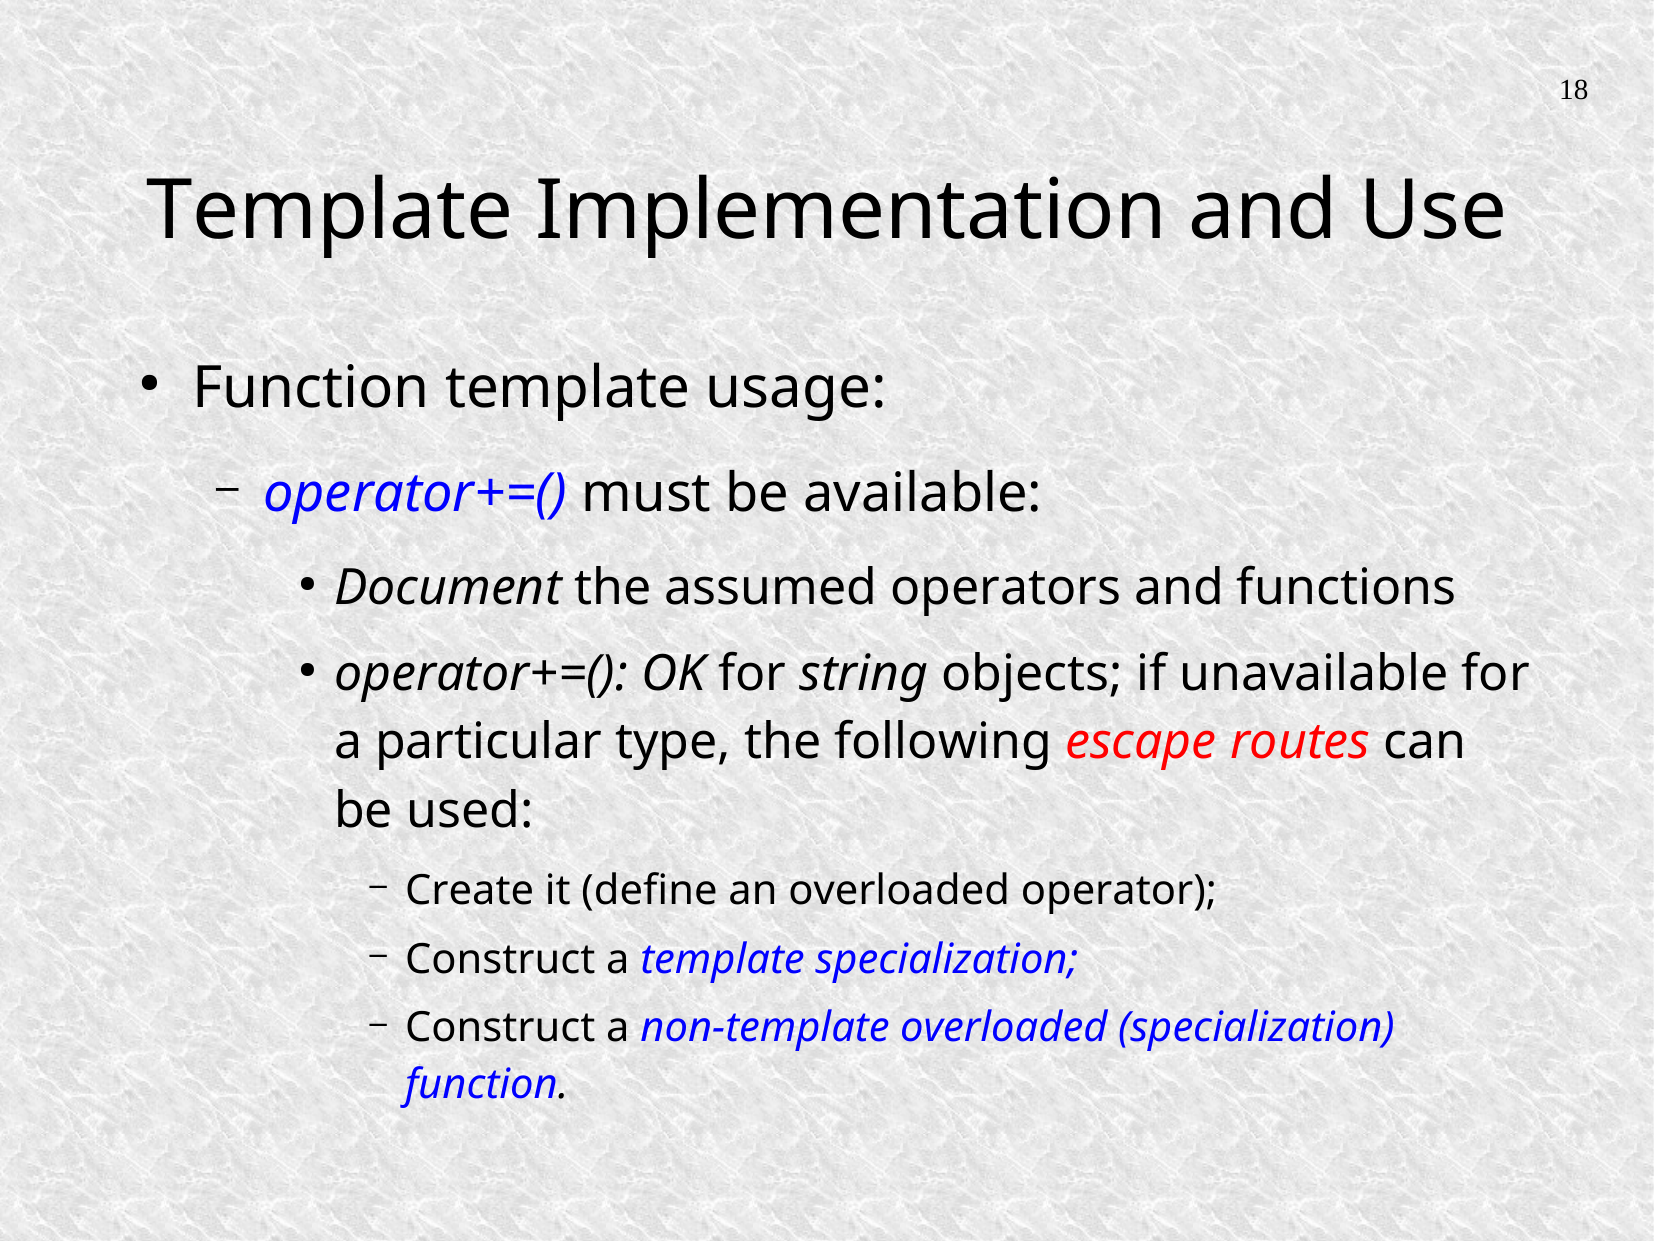

18
# Template Implementation and Use
Function template usage:
operator+=() must be available:
Document the assumed operators and functions
operator+=(): OK for string objects; if unavailable for a particular type, the following escape routes can be used:
Create it (define an overloaded operator);
Construct a template specialization;
Construct a non-template overloaded (specialization) function.